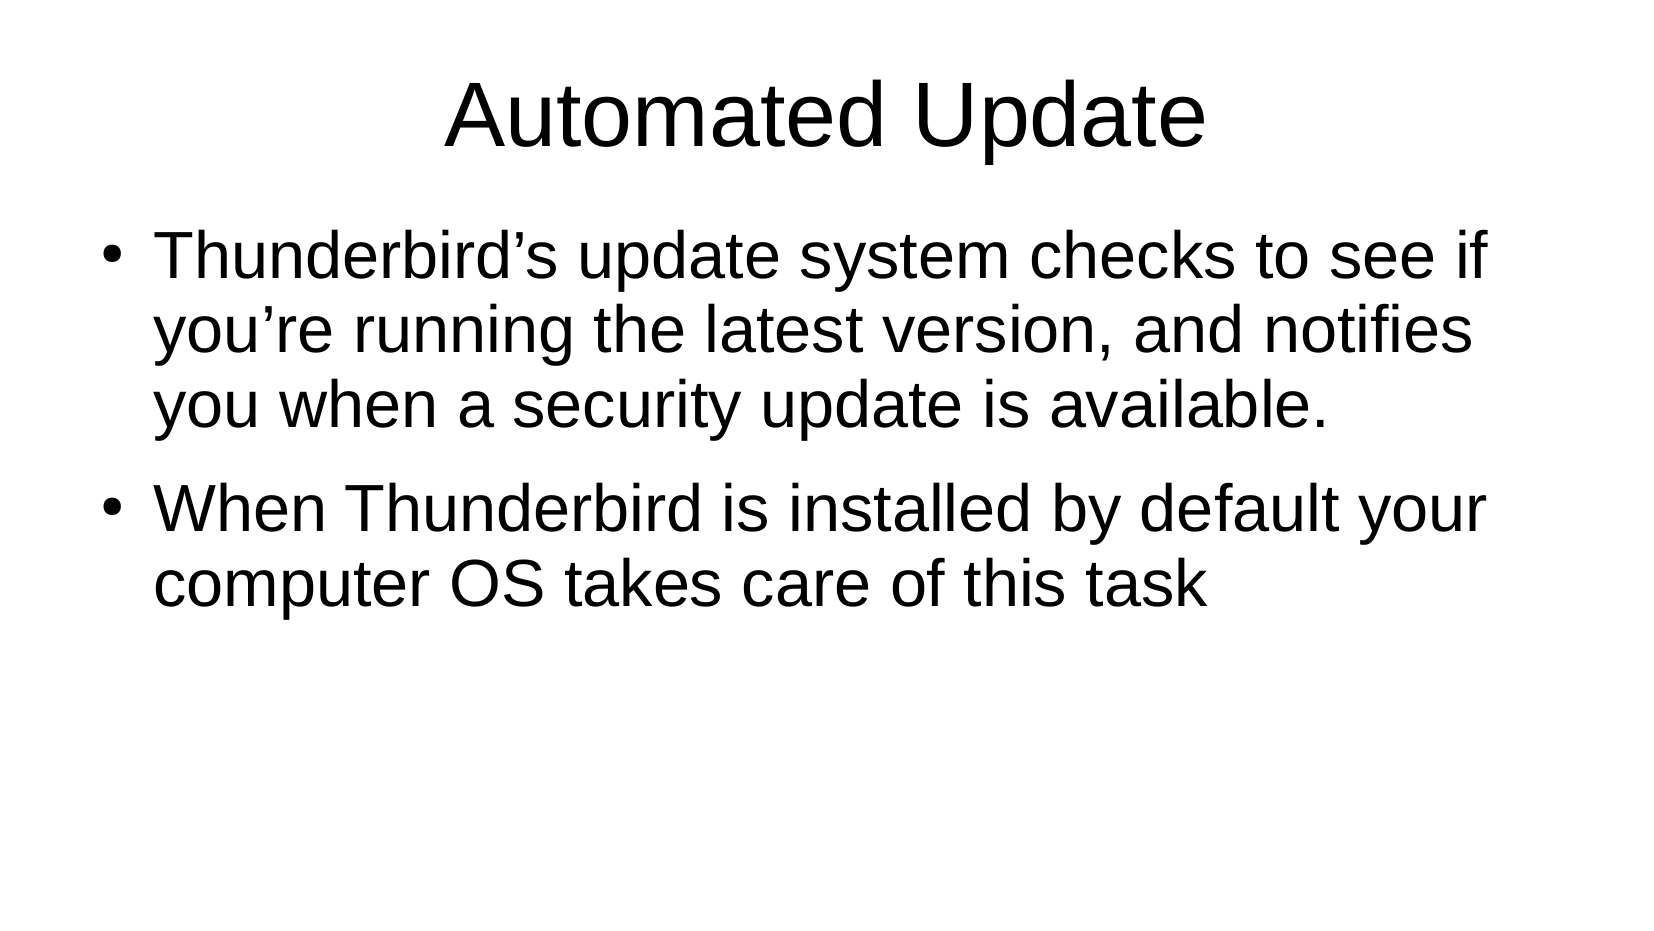

# Automated Update
Thunderbird’s update system checks to see if you’re running the latest version, and notifies you when a security update is available.
When Thunderbird is installed by default your computer OS takes care of this task